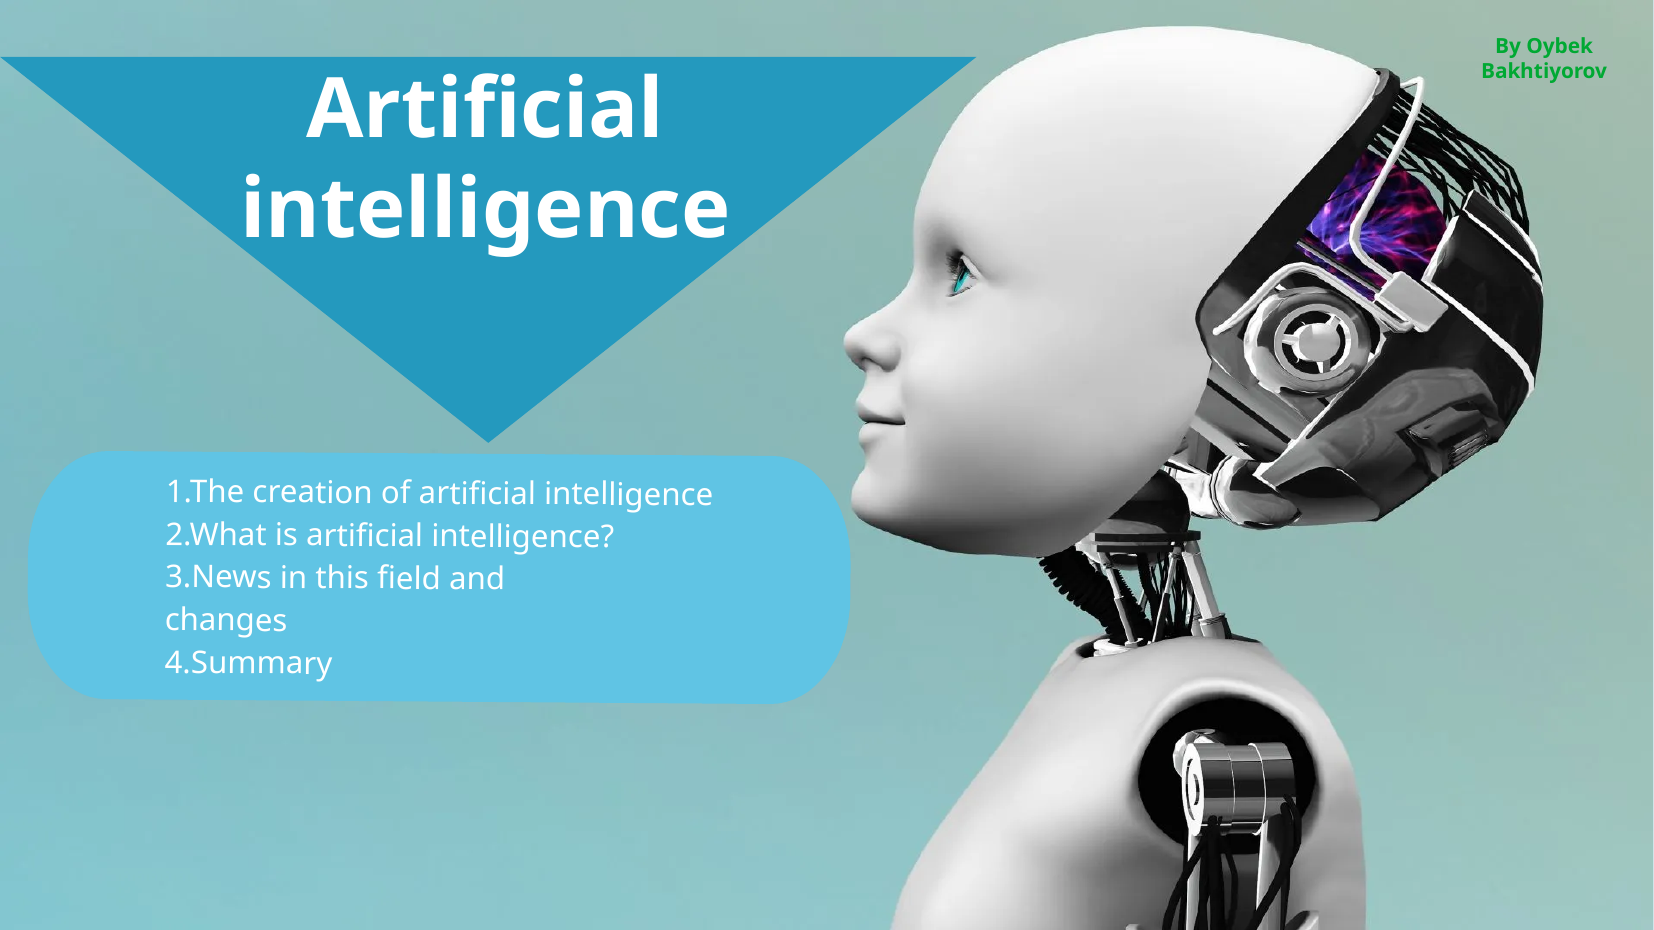

By Oybek Bakhtiyorov
# Artificial intelligence
1.The creation of artificial intelligence
2.What is artificial intelligence?
3.News in this field and
changes
4.Summary